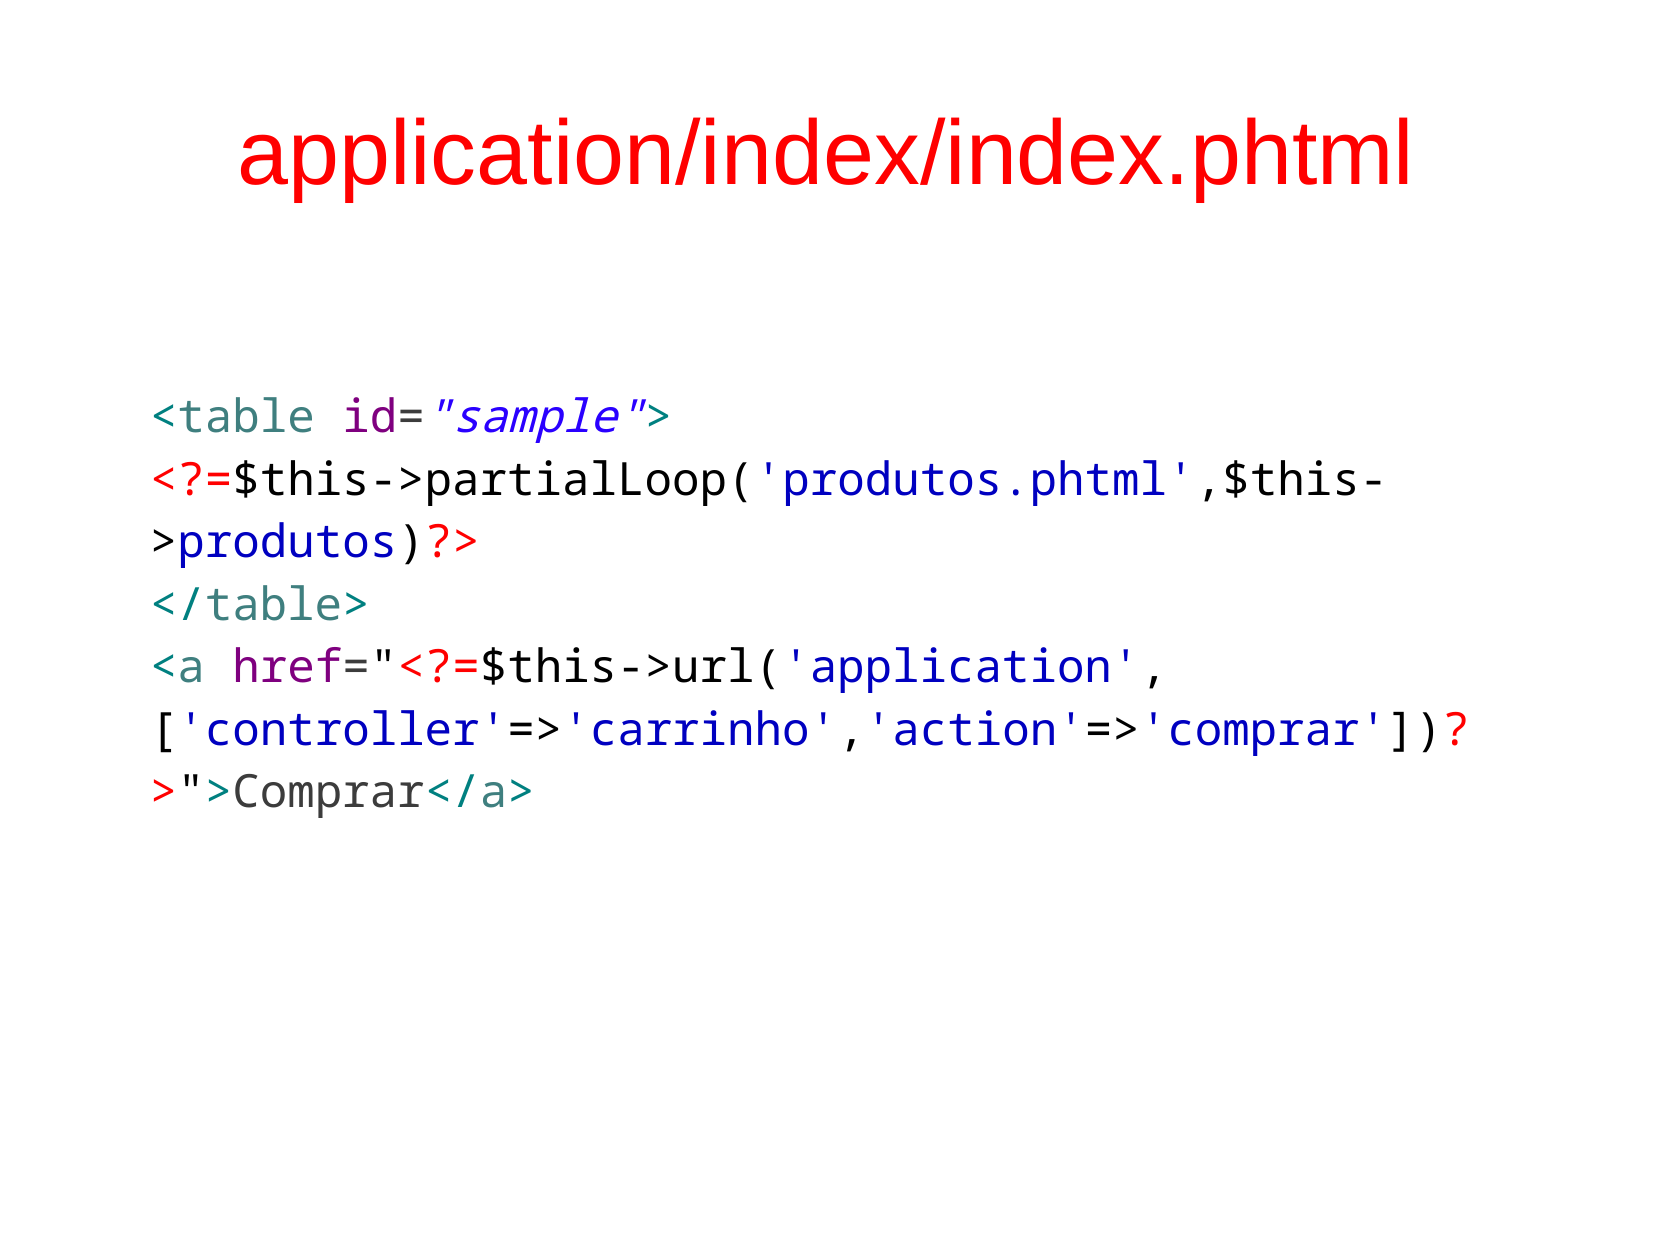

# application/index/index.phtml
<table id="sample">
<?=$this->partialLoop('produtos.phtml',$this->produtos)?>
</table>
<a href="<?=$this->url('application',['controller'=>'carrinho','action'=>'comprar'])?>">Comprar</a>